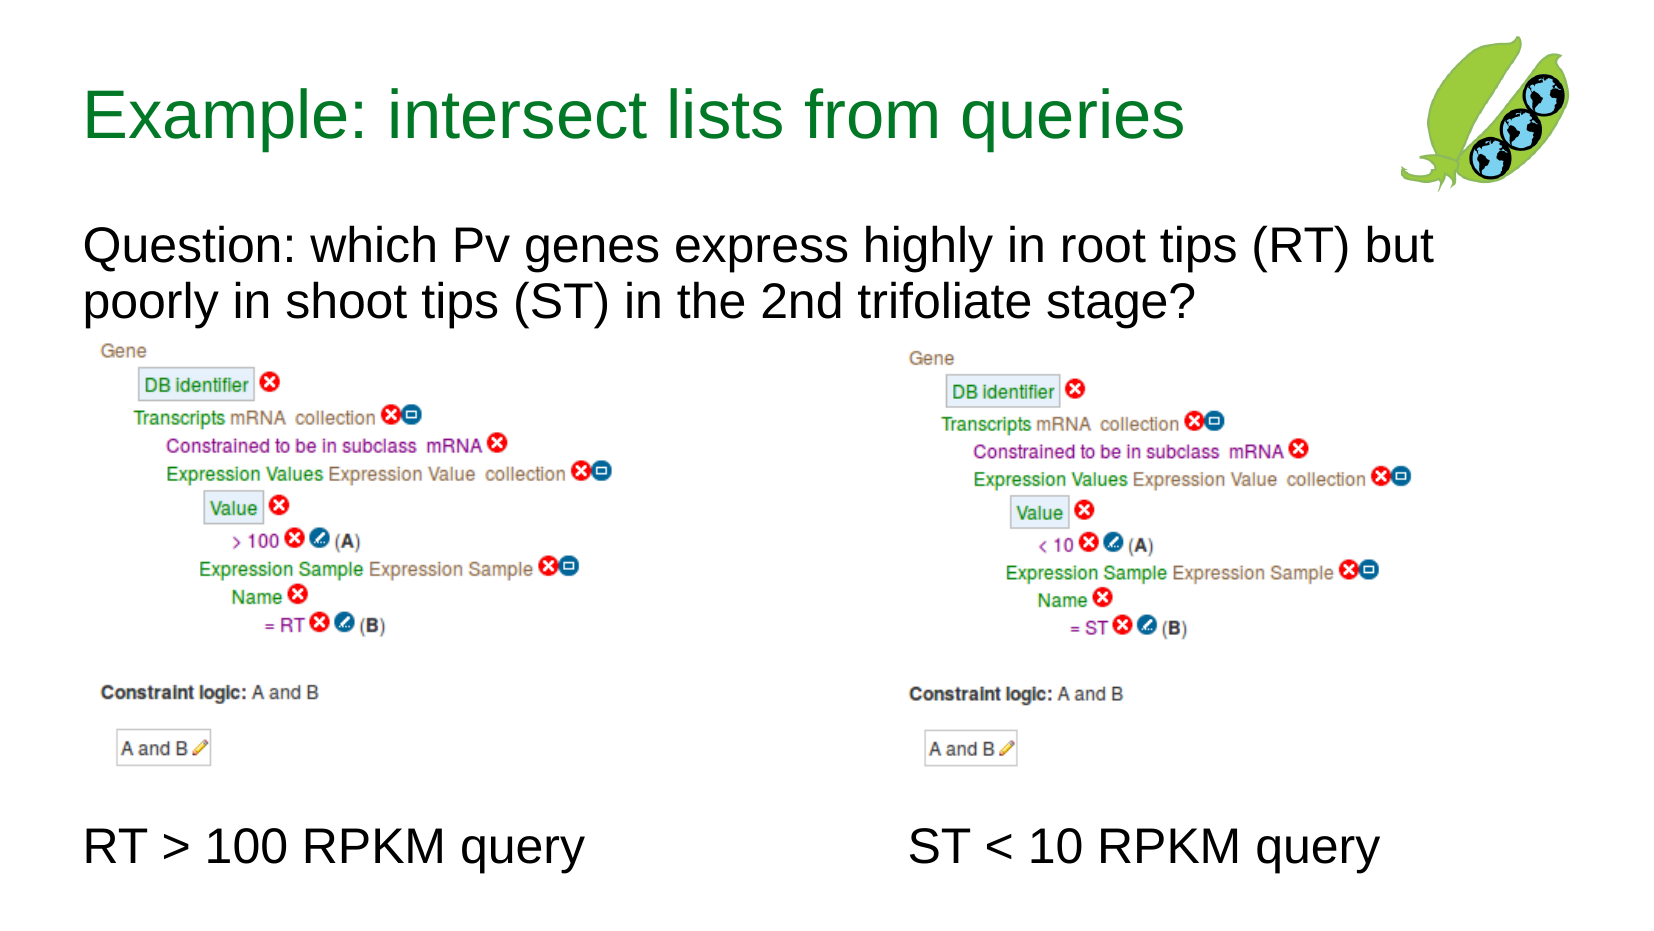

# Example: intersect lists from queries
Question: which Pv genes express highly in root tips (RT) but poorly in shoot tips (ST) in the 2nd trifoliate stage?
RT > 100 RPKM query					ST < 10 RPKM query